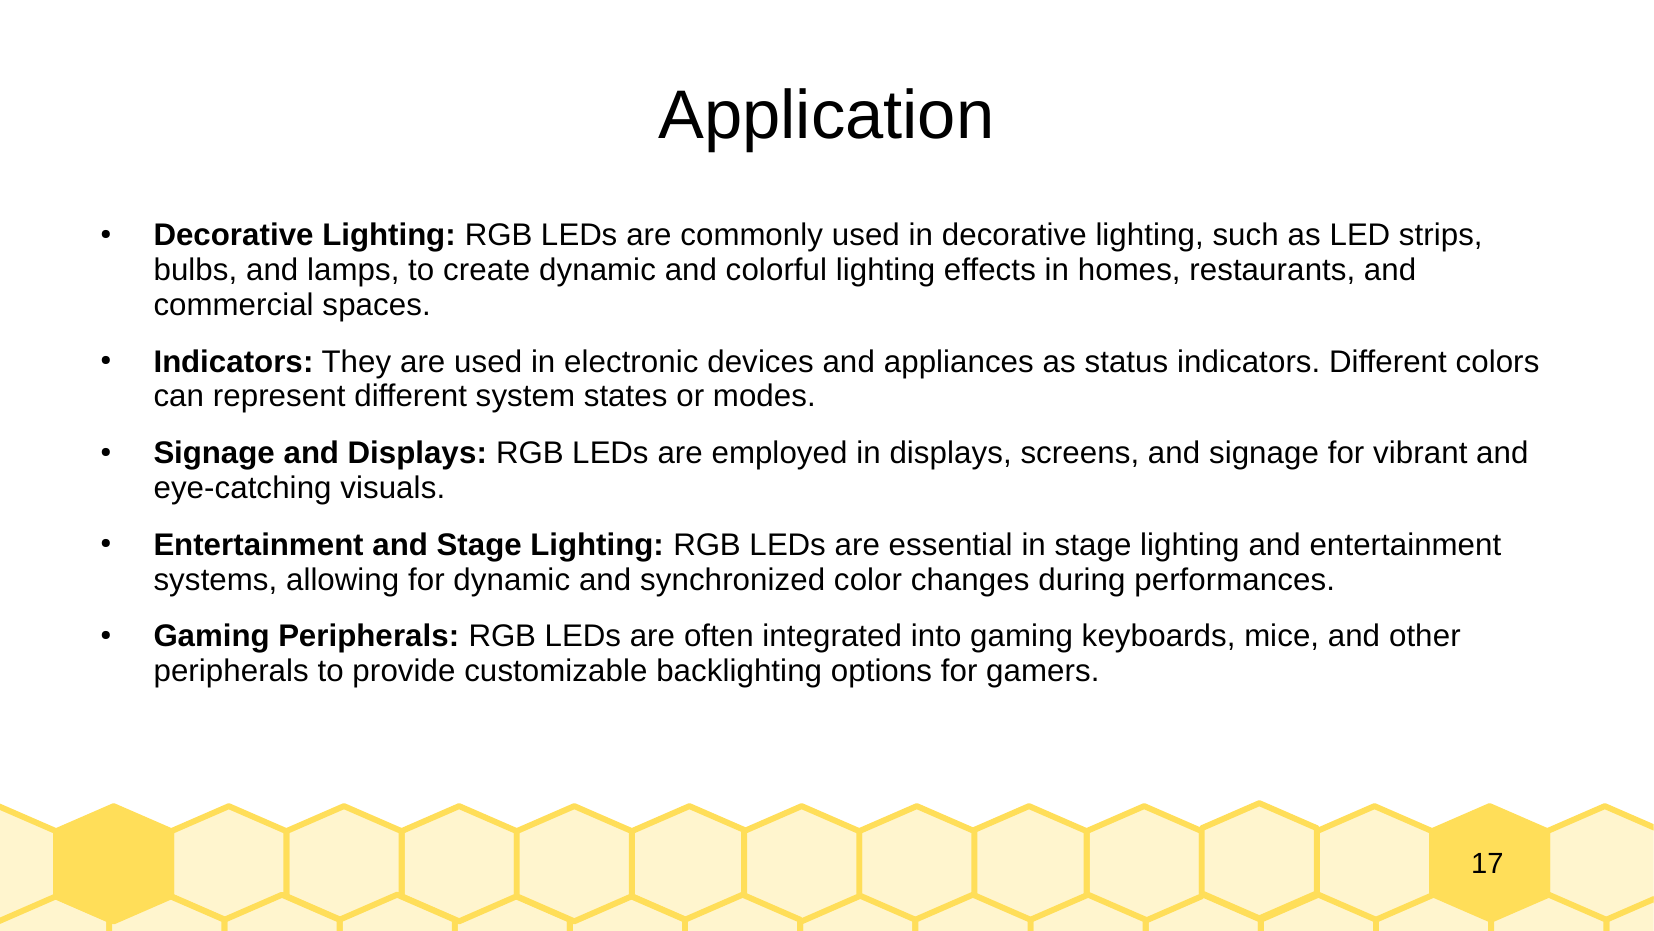

# Application
Decorative Lighting: RGB LEDs are commonly used in decorative lighting, such as LED strips, bulbs, and lamps, to create dynamic and colorful lighting effects in homes, restaurants, and commercial spaces.
Indicators: They are used in electronic devices and appliances as status indicators. Different colors can represent different system states or modes.
Signage and Displays: RGB LEDs are employed in displays, screens, and signage for vibrant and eye-catching visuals.
Entertainment and Stage Lighting: RGB LEDs are essential in stage lighting and entertainment systems, allowing for dynamic and synchronized color changes during performances.
Gaming Peripherals: RGB LEDs are often integrated into gaming keyboards, mice, and other peripherals to provide customizable backlighting options for gamers.